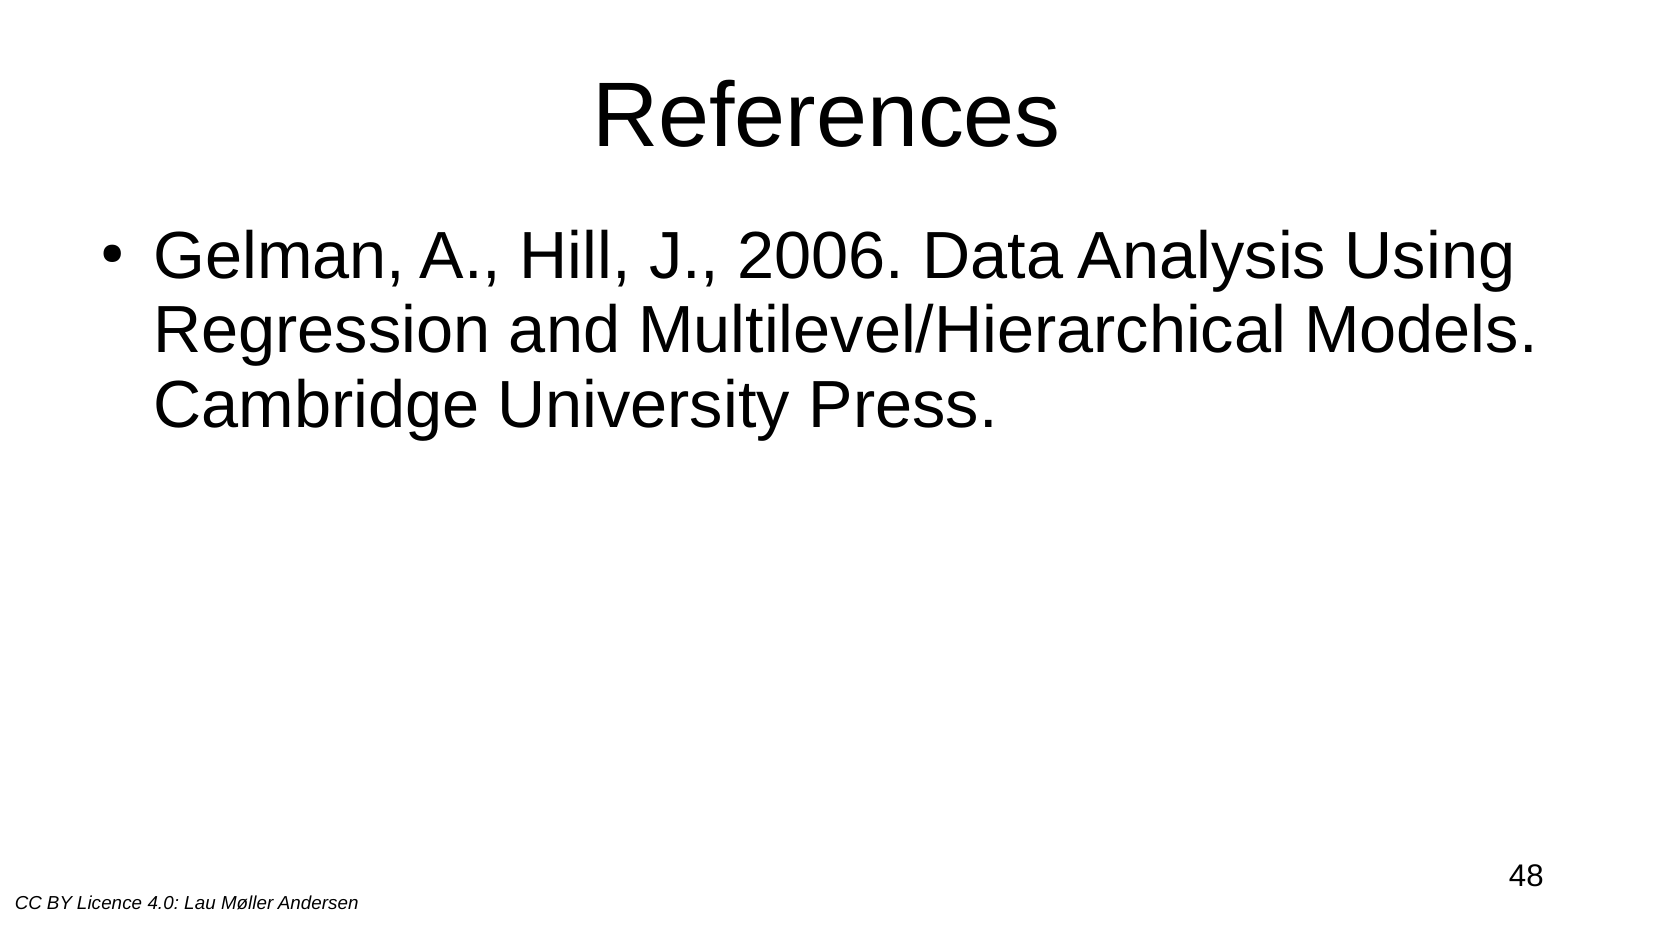

# References
Gelman, A., Hill, J., 2006. Data Analysis Using Regression and Multilevel/Hierarchical Models. Cambridge University Press.
CC BY Licence 4.0: Lau Møller Andersen